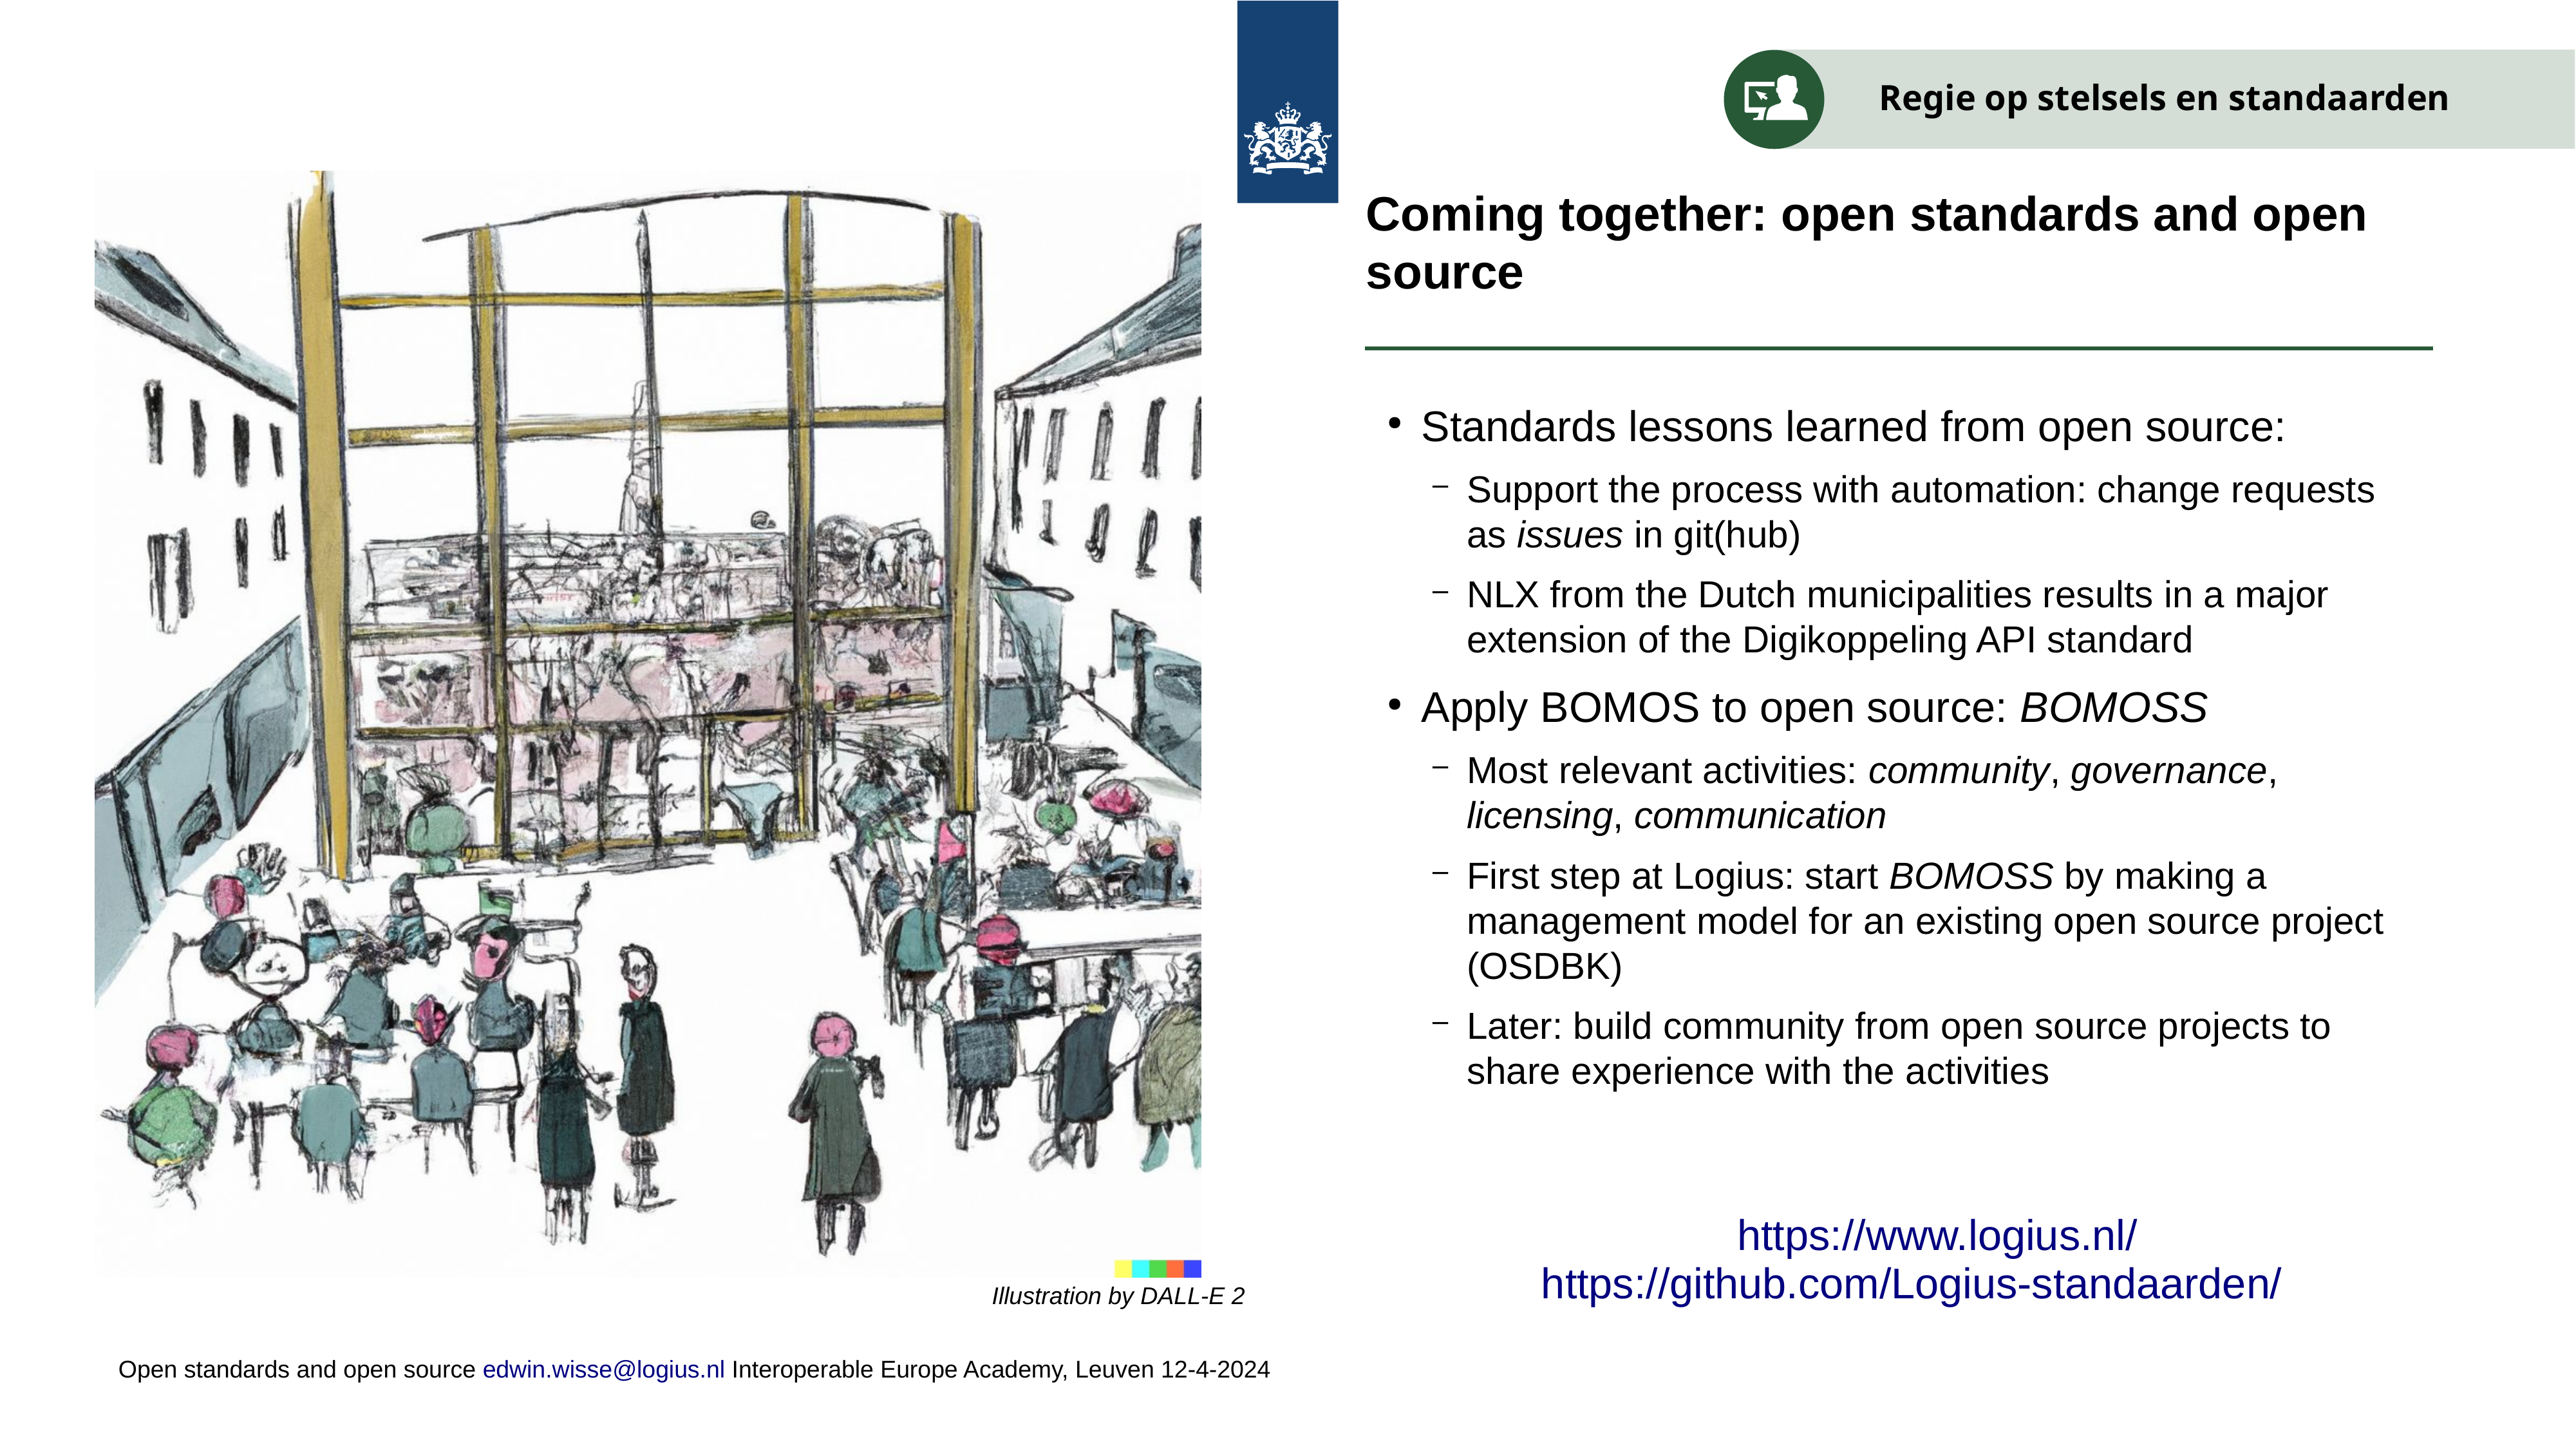

# Coming together: open standards and open source
Standards lessons learned from open source:
Support the process with automation: change requests as issues in git(hub)
NLX from the Dutch municipalities results in a major extension of the Digikoppeling API standard
Apply BOMOS to open source: BOMOSS
Most relevant activities: community, governance, licensing, communication
First step at Logius: start BOMOSS by making a management model for an existing open source project (OSDBK)
Later: build community from open source projects to share experience with the activities
 https://www.logius.nl/
https://github.com/Logius-standaarden/
Illustration by DALL-E 2
Open standards and open source edwin.wisse@logius.nl Interoperable Europe Academy, Leuven 12-4-2024